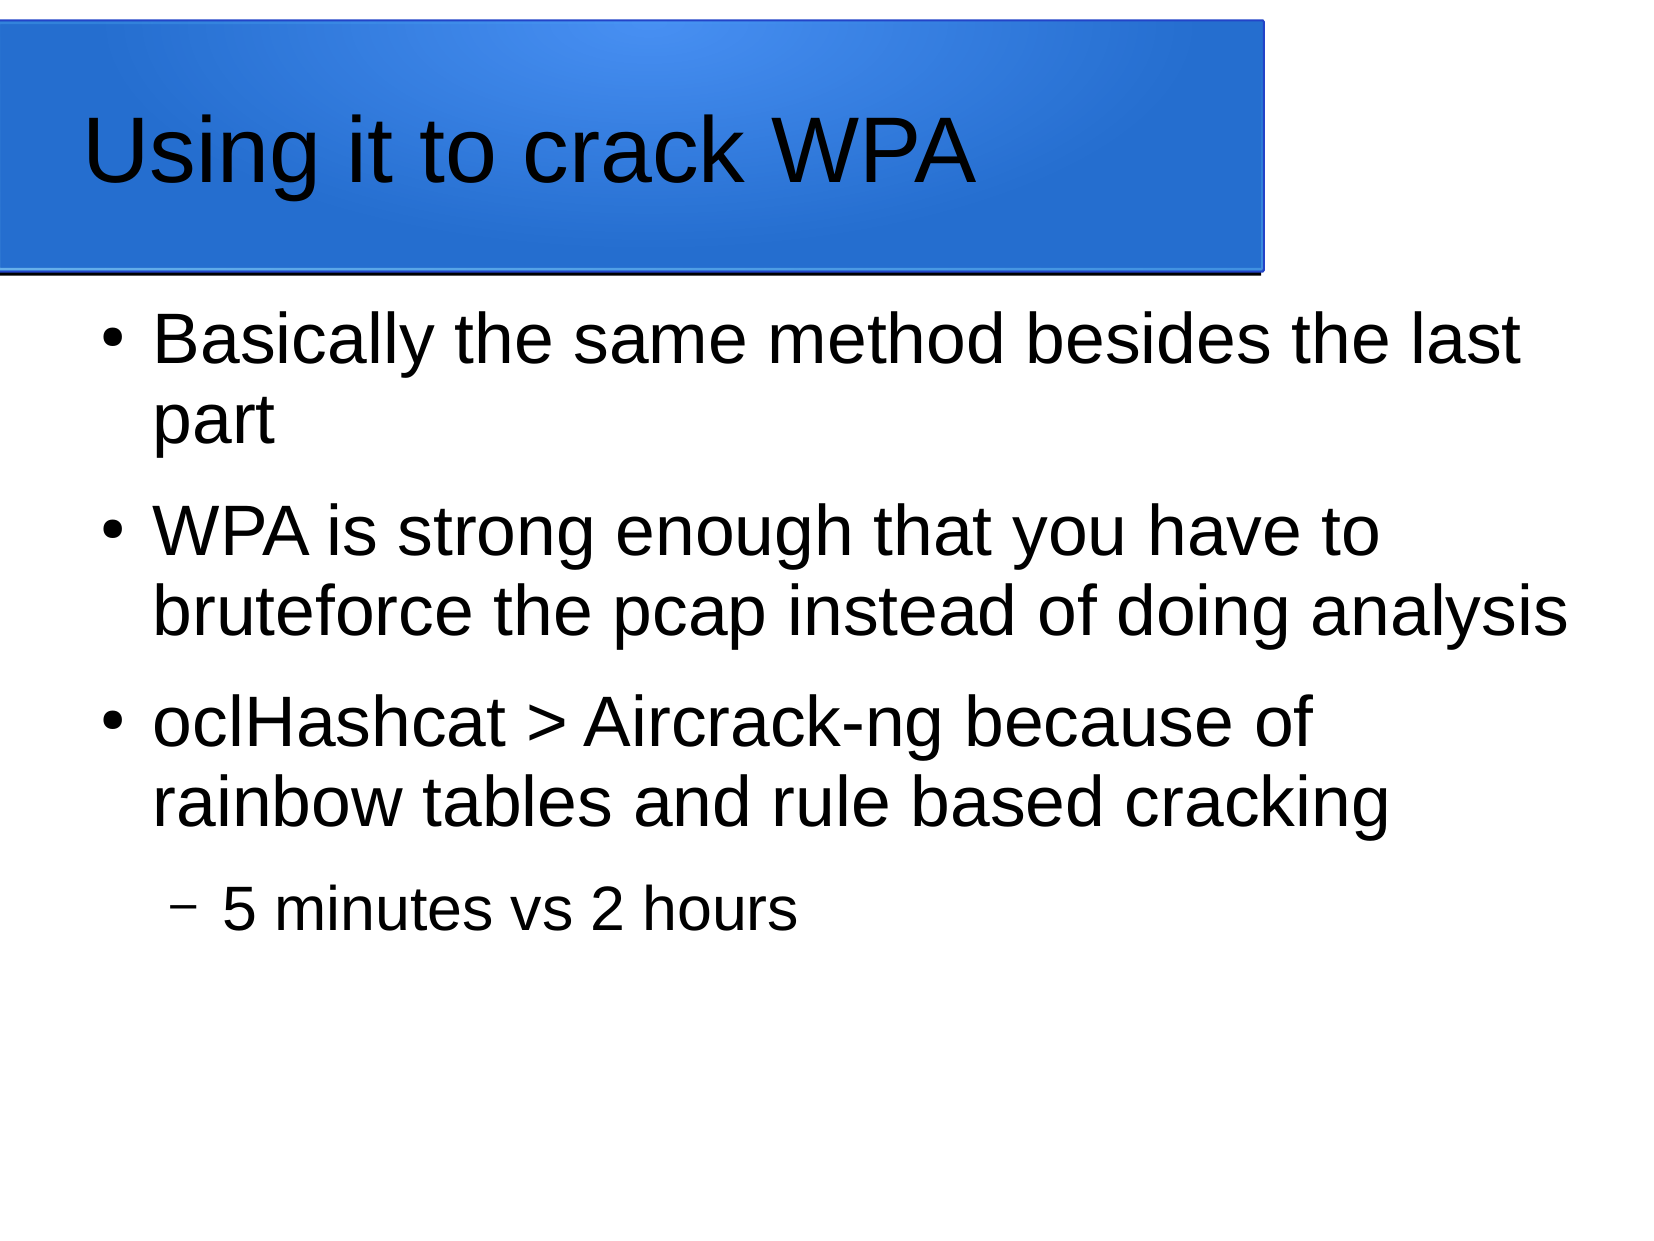

# Using it to crack WPA
Basically the same method besides the last part
WPA is strong enough that you have to bruteforce the pcap instead of doing analysis
oclHashcat > Aircrack-ng because of rainbow tables and rule based cracking
5 minutes vs 2 hours